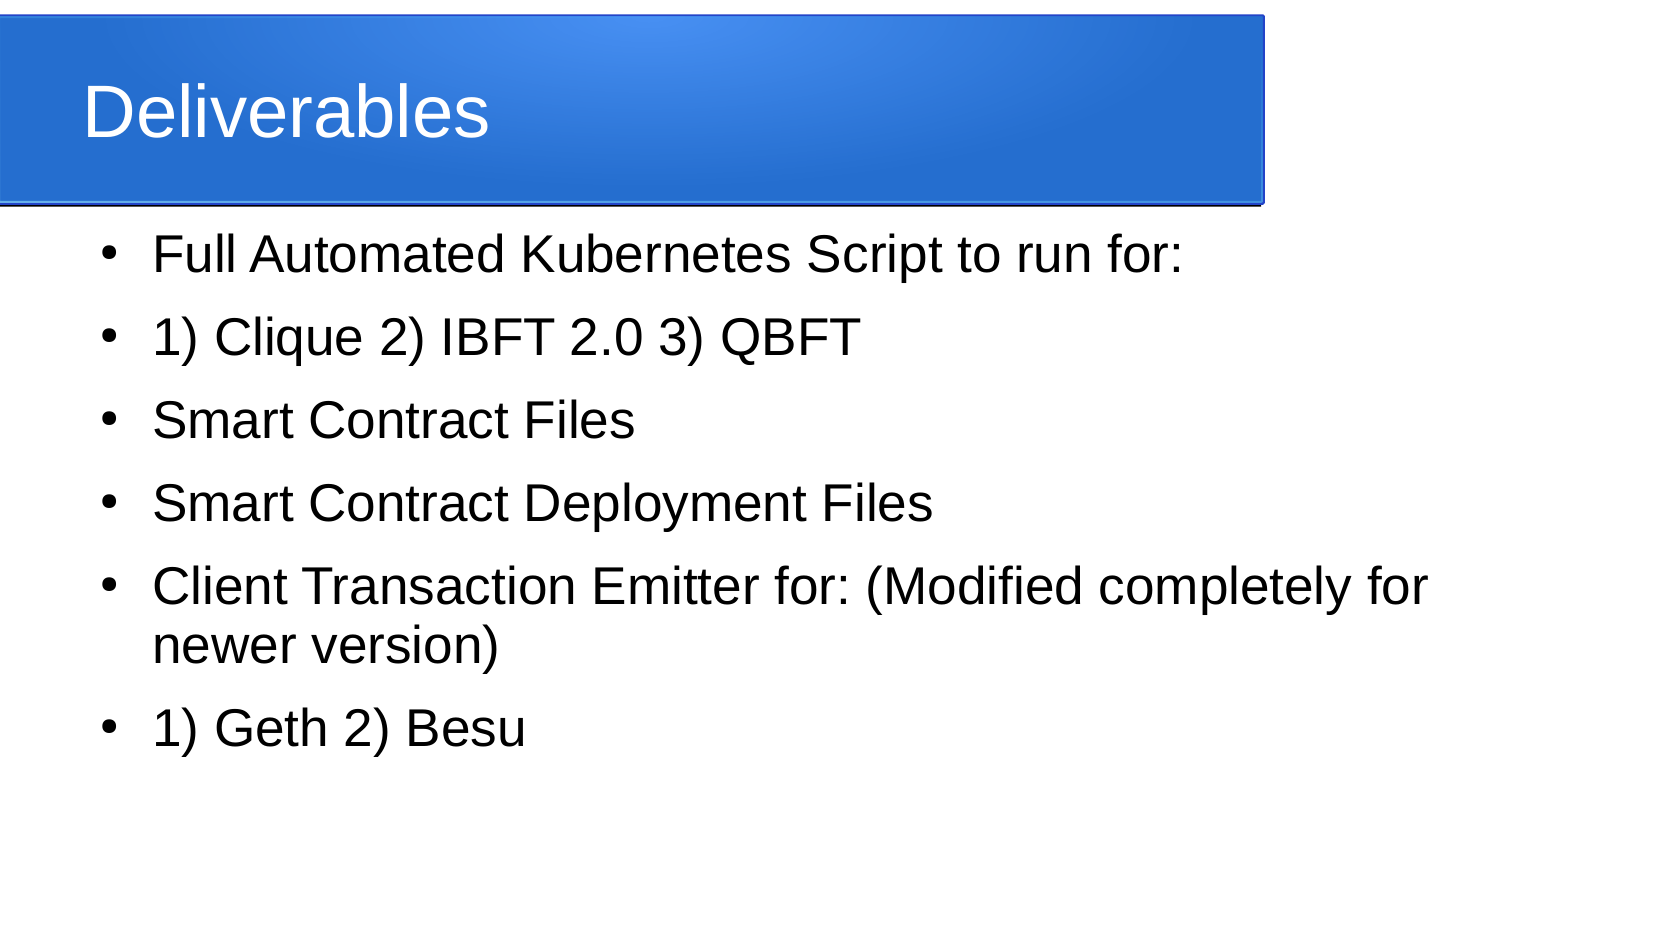

# Deliverables
Full Automated Kubernetes Script to run for:
1) Clique 2) IBFT 2.0 3) QBFT
Smart Contract Files
Smart Contract Deployment Files
Client Transaction Emitter for: (Modified completely for newer version)
1) Geth 2) Besu